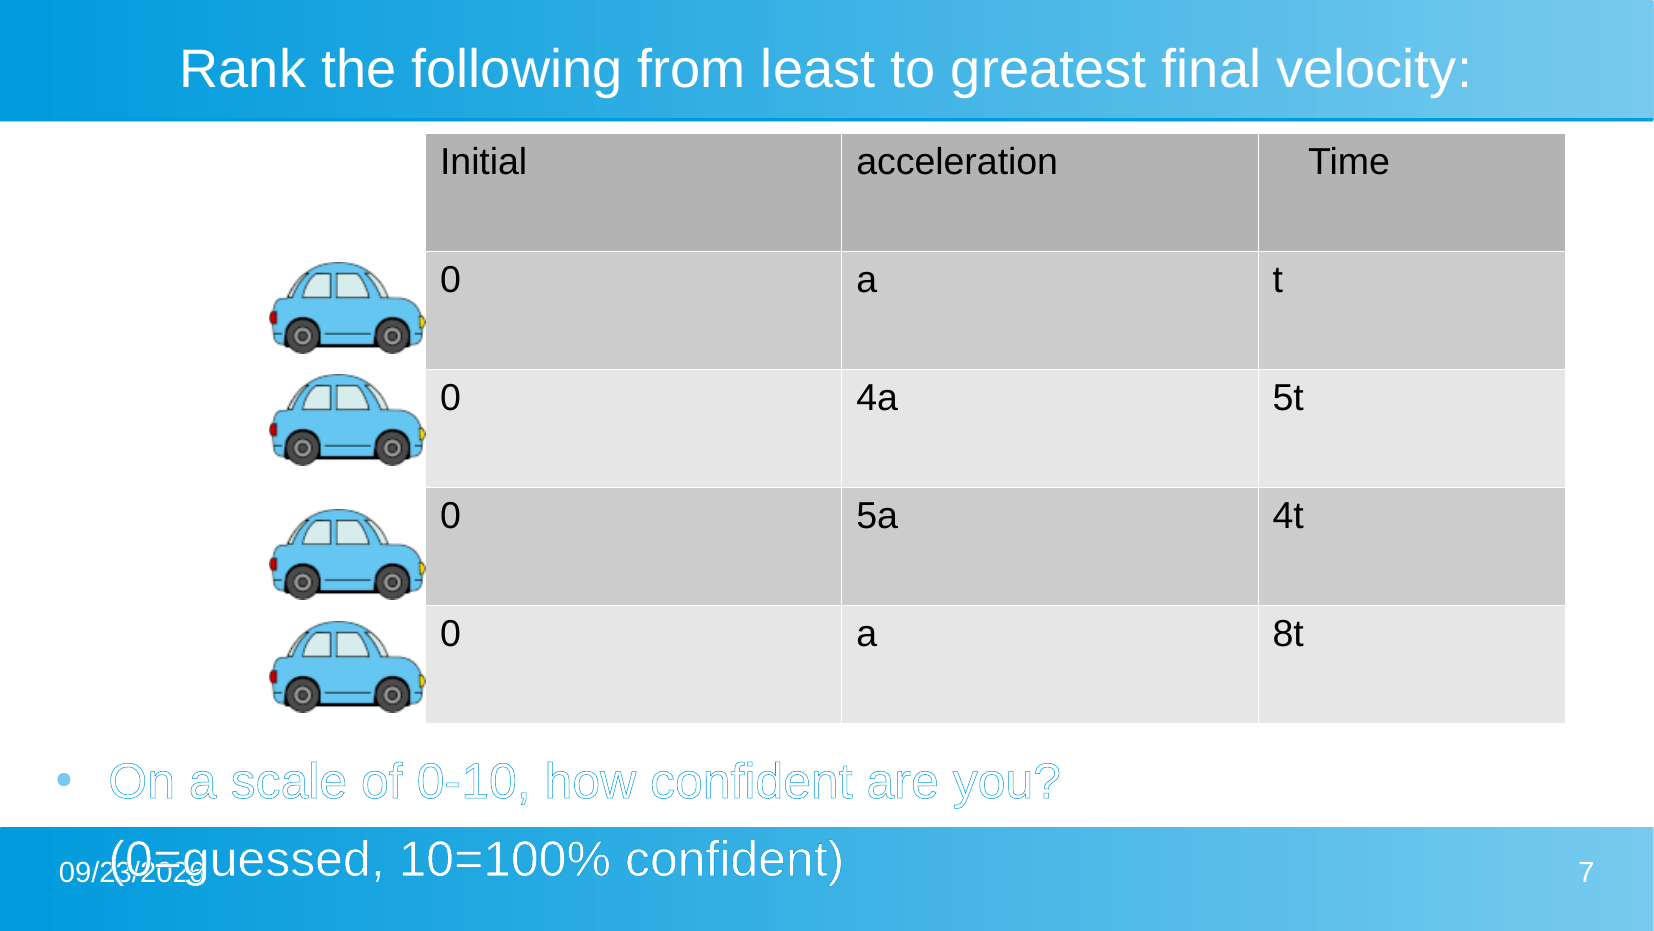

# Rank the following from least to greatest final velocity:
| Initial | acceleration | Time |
| --- | --- | --- |
| 0 | a | t |
| 0 | 4a | 5t |
| 0 | 5a | 4t |
| 0 | a | 8t |
On a scale of 0-10, how confident are you?
(0=guessed, 10=100% confident)
7